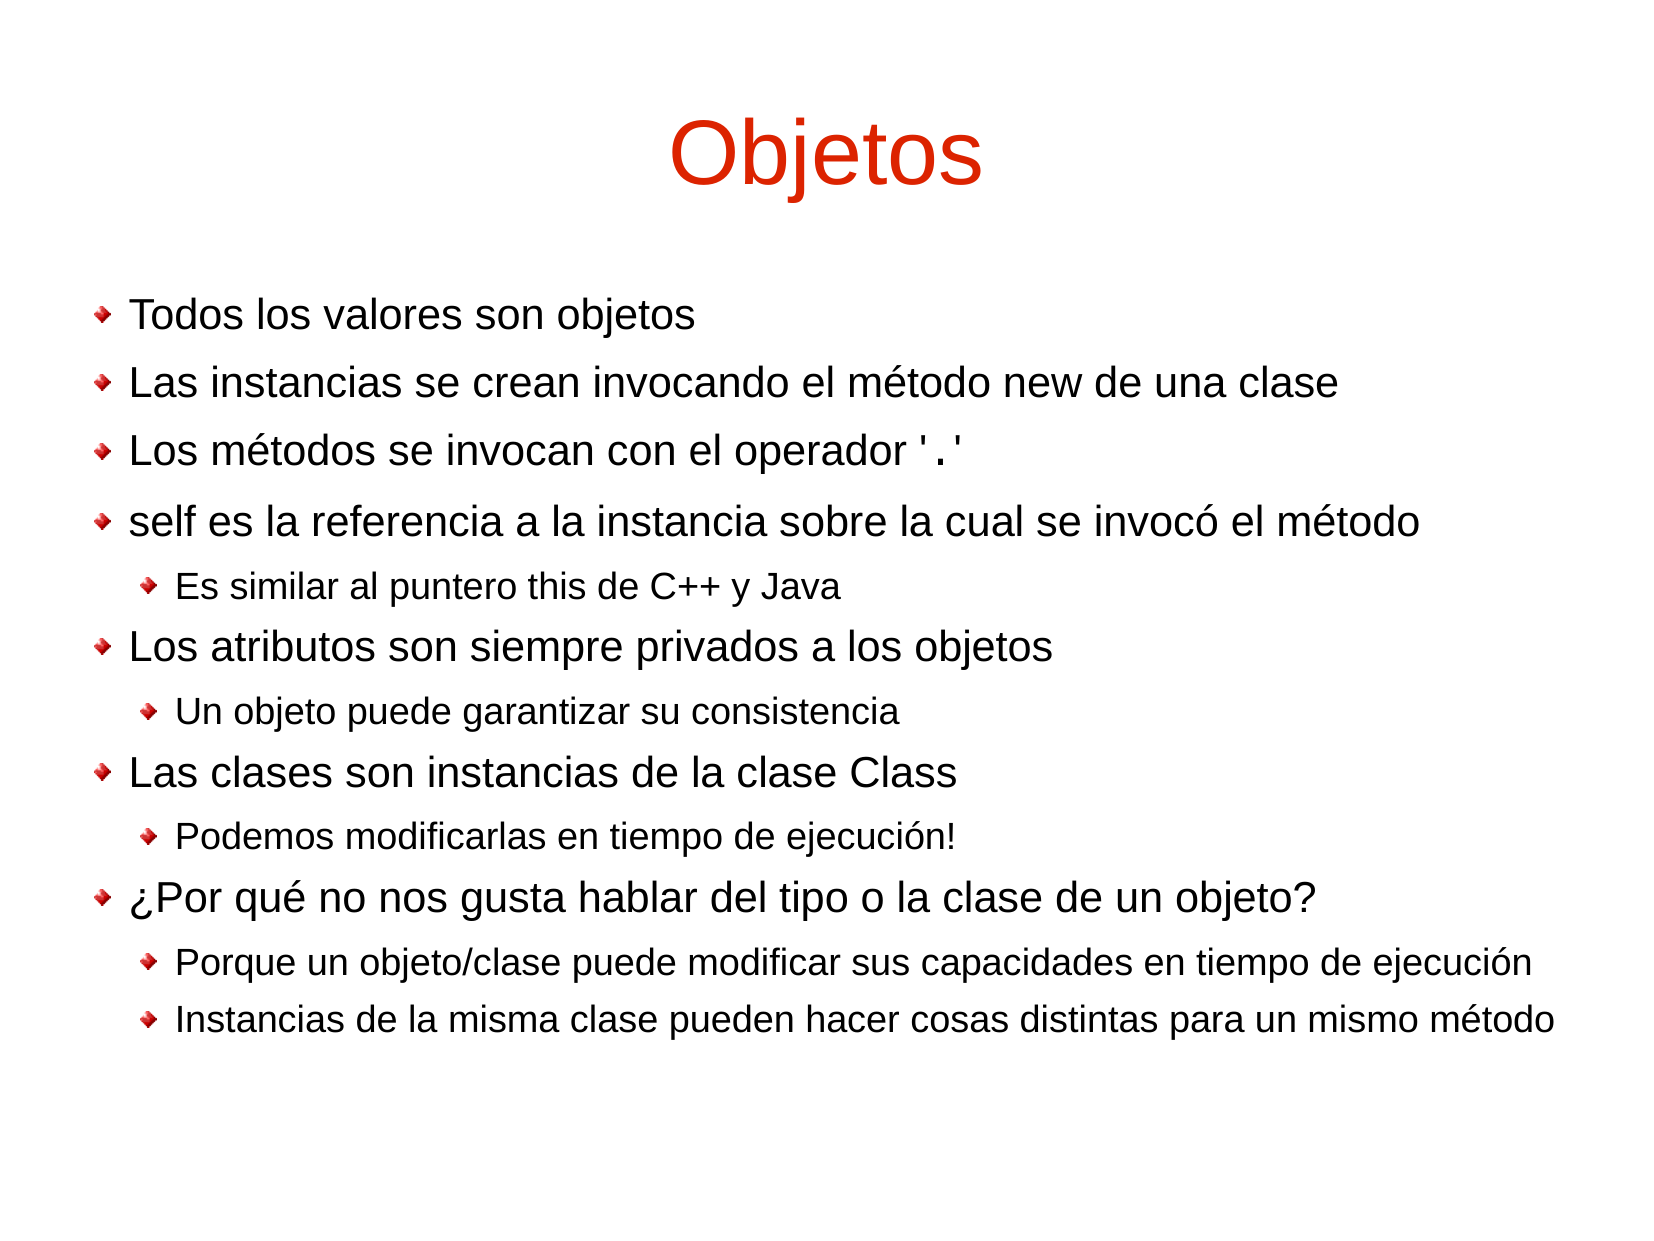

# Objetos
Todos los valores son objetos
Las instancias se crean invocando el método new de una clase
Los métodos se invocan con el operador '.'
self es la referencia a la instancia sobre la cual se invocó el método
Es similar al puntero this de C++ y Java
Los atributos son siempre privados a los objetos
Un objeto puede garantizar su consistencia
Las clases son instancias de la clase Class
Podemos modificarlas en tiempo de ejecución!
¿Por qué no nos gusta hablar del tipo o la clase de un objeto?
Porque un objeto/clase puede modificar sus capacidades en tiempo de ejecución
Instancias de la misma clase pueden hacer cosas distintas para un mismo método